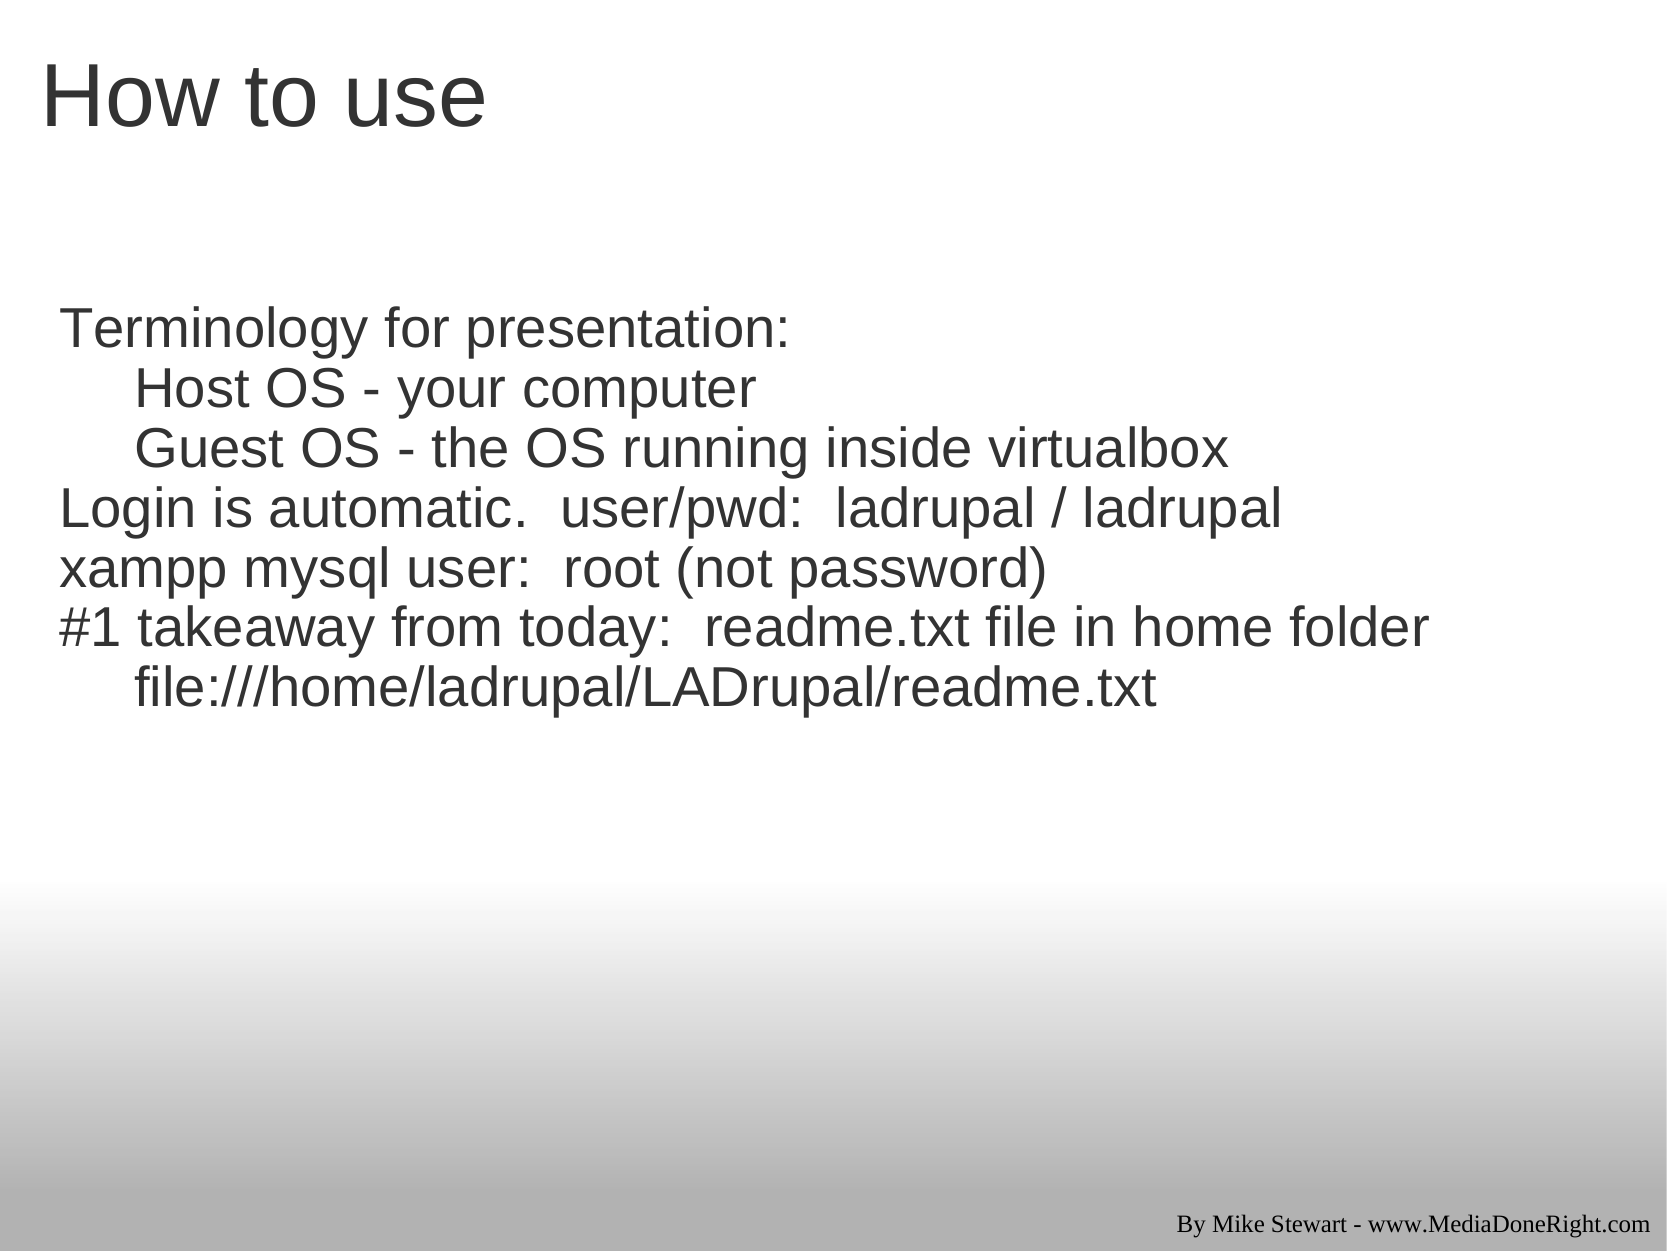

# How to use
Terminology for presentation:
Host OS - your computer
Guest OS - the OS running inside virtualbox
Login is automatic.  user/pwd:  ladrupal / ladrupal
xampp mysql user:  root (not password)
#1 takeaway from today:  readme.txt file in home folder
file:///home/ladrupal/LADrupal/readme.txt
By Mike Stewart - www.MediaDoneRight.com